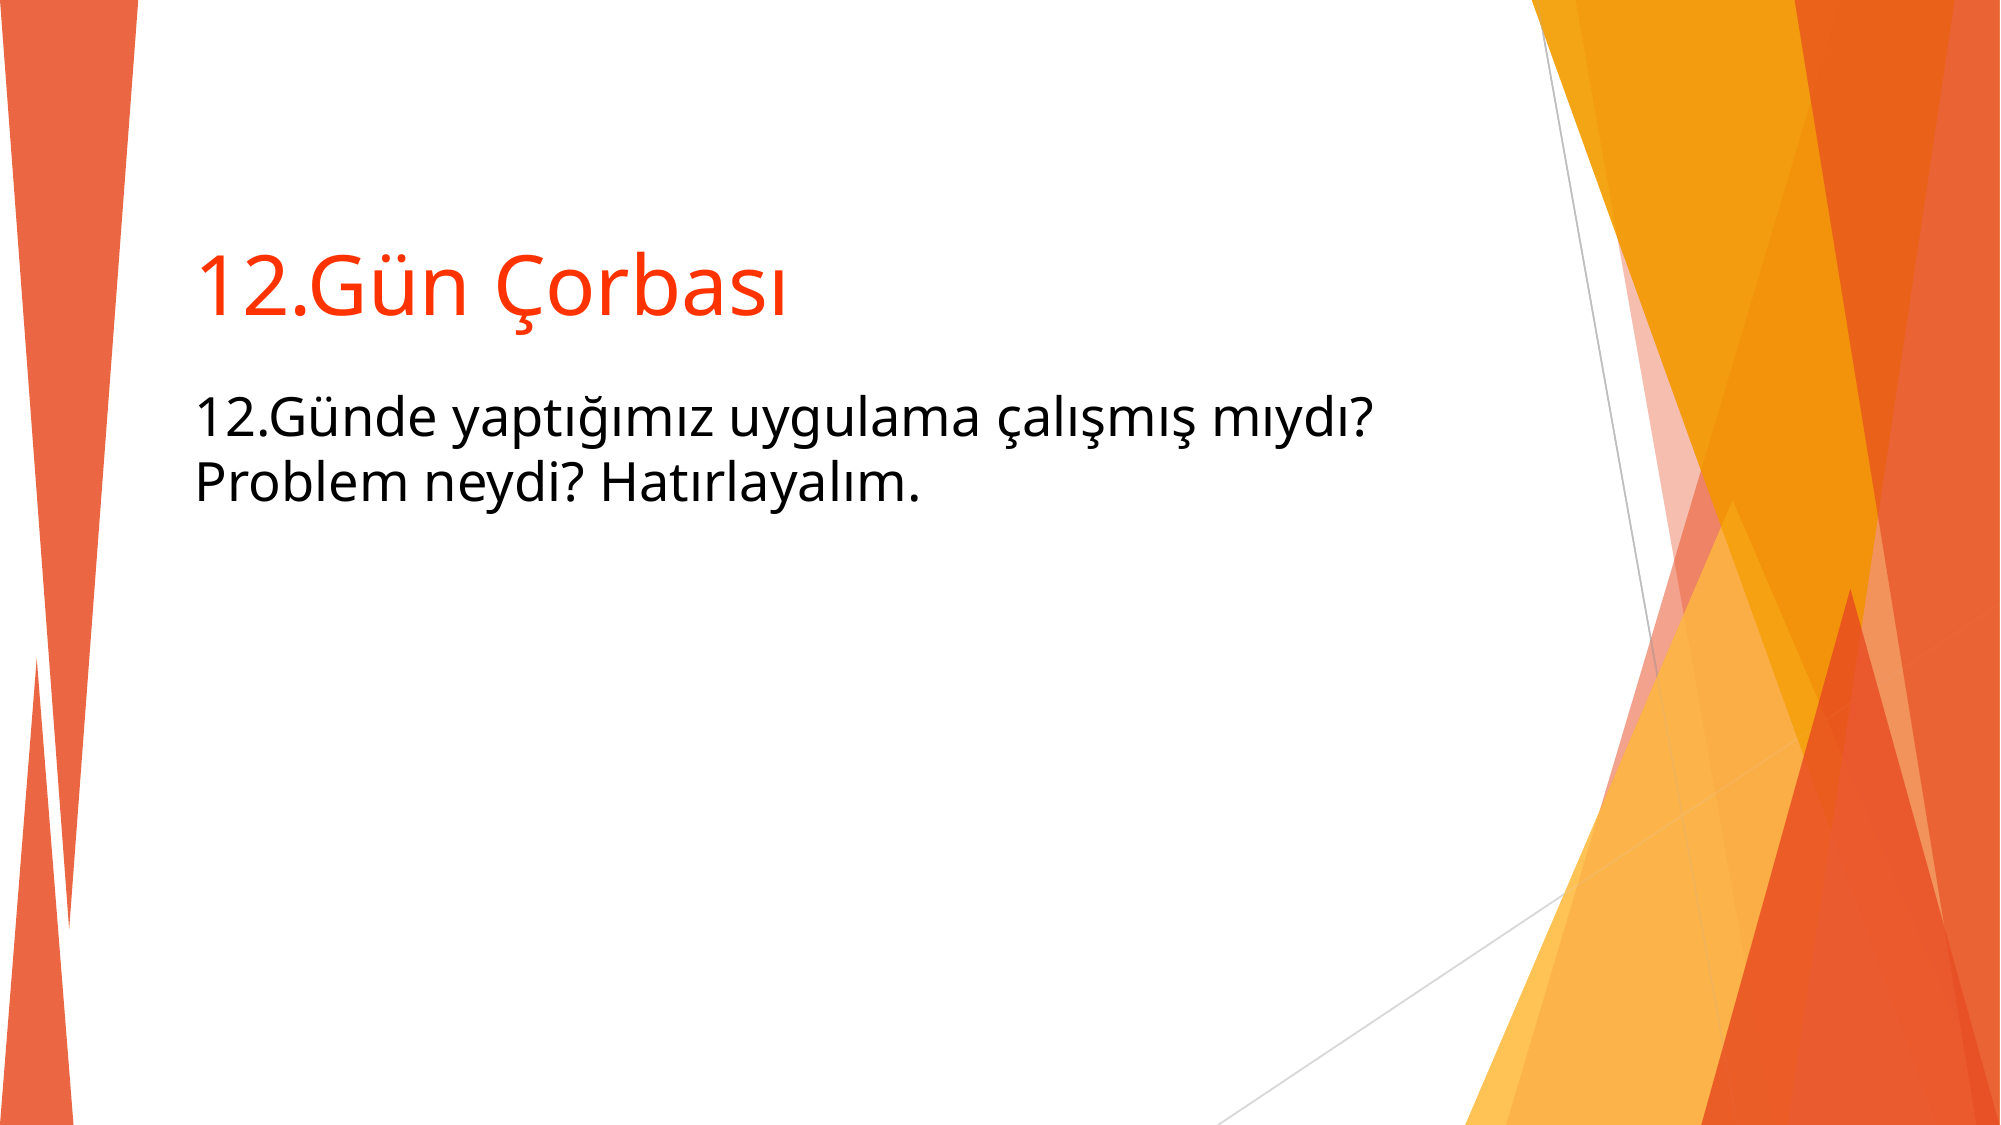

# 12.Gün Çorbası
12.Günde yaptığımız uygulama çalışmış mıydı? Problem neydi? Hatırlayalım.